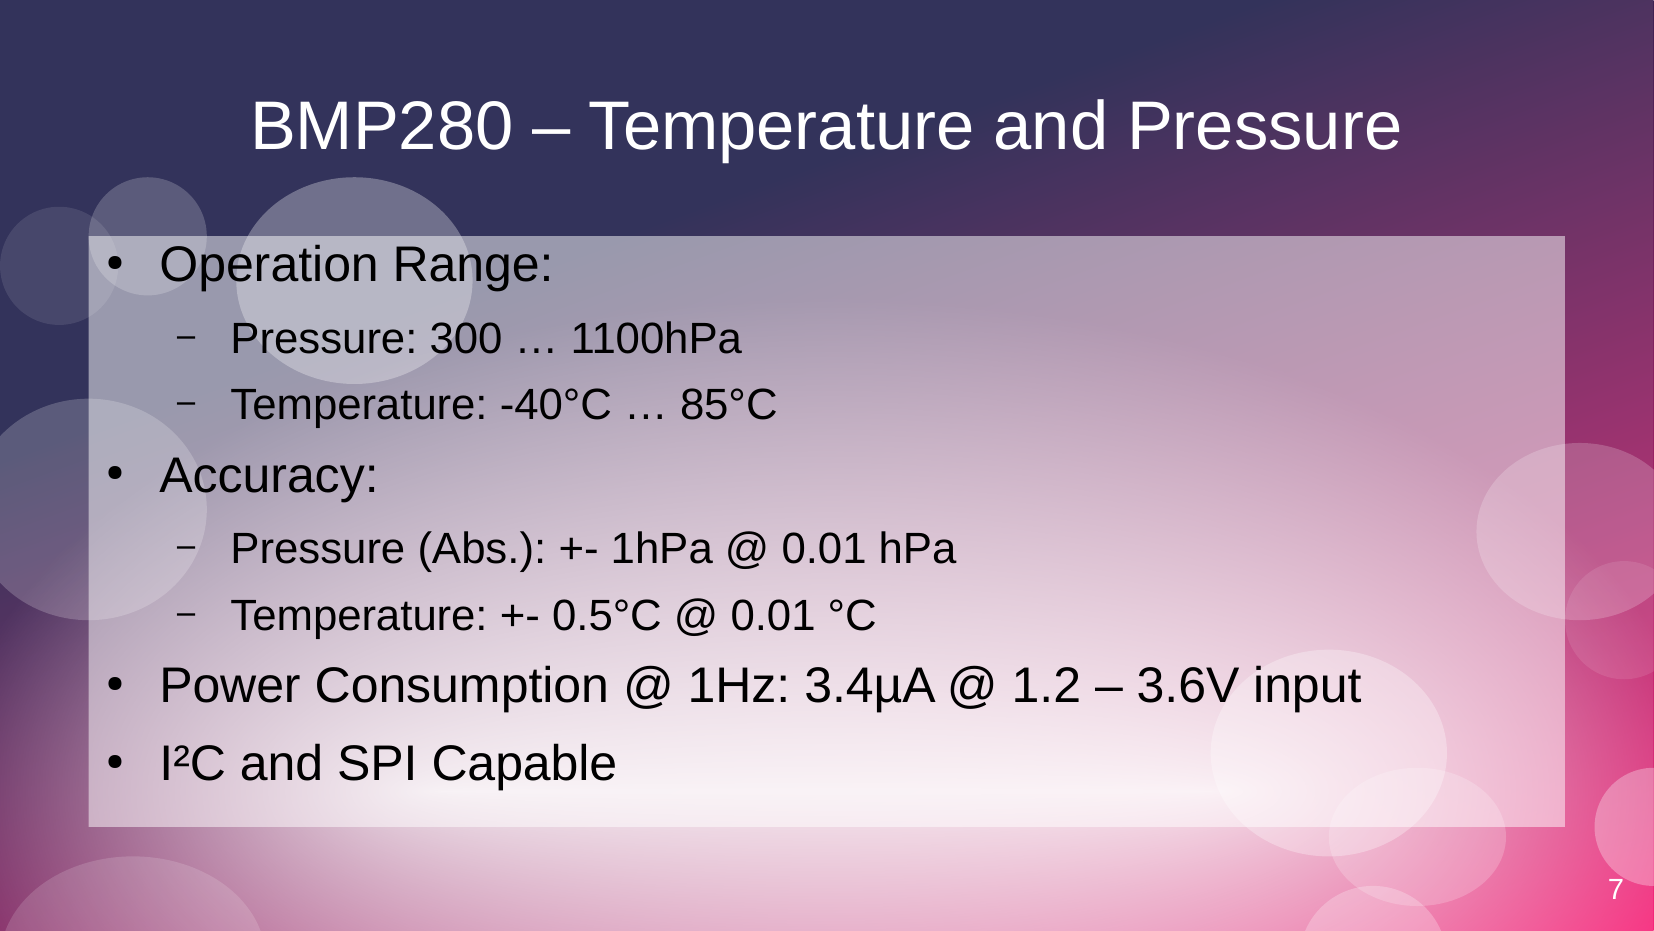

# BMP280 – Temperature and Pressure
Operation Range:
Pressure: 300 … 1100hPa
Temperature: -40°C … 85°C
Accuracy:
Pressure (Abs.): +- 1hPa @ 0.01 hPa
Temperature: +- 0.5°C @ 0.01 °C
Power Consumption @ 1Hz: 3.4µA @ 1.2 – 3.6V input
I²C and SPI Capable